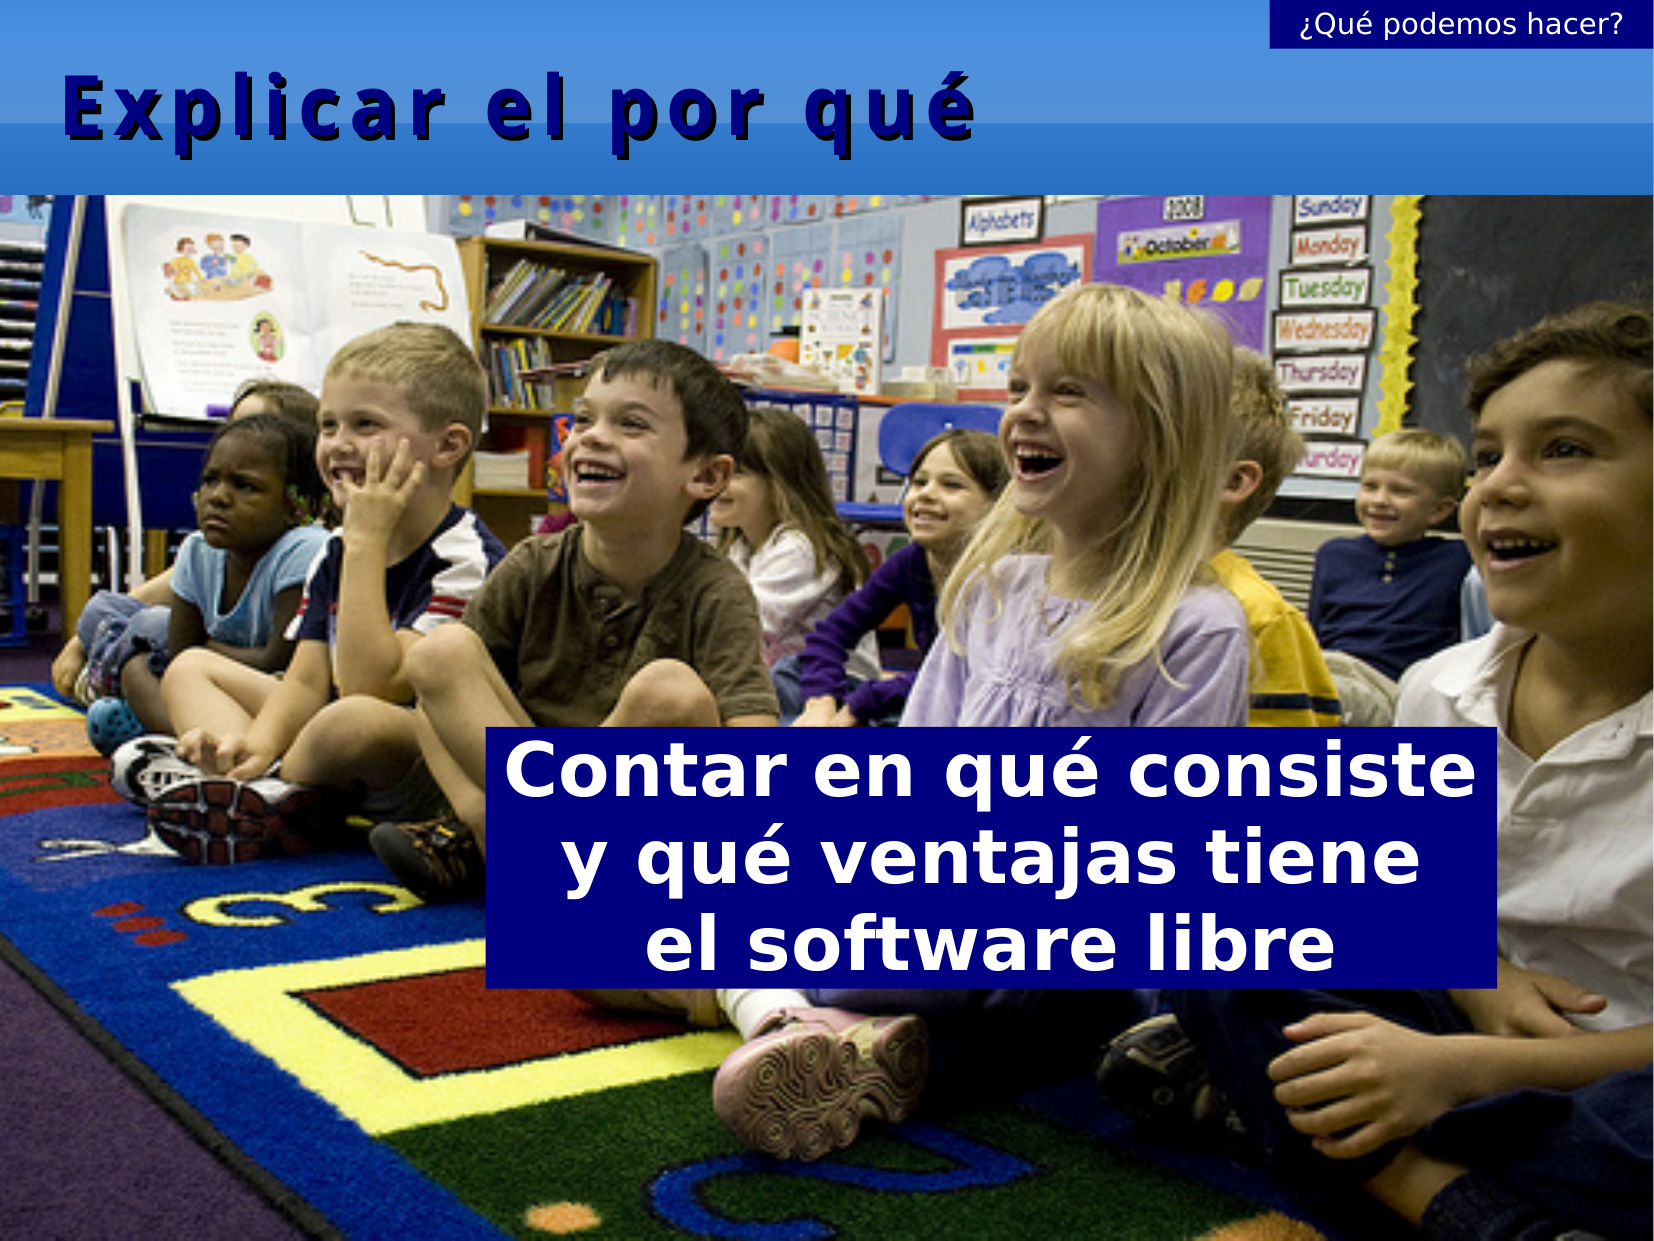

¿Qué podemos hacer?
# Explicar el por qué
Contar en qué consiste
y qué ventajas tiene
el software libre